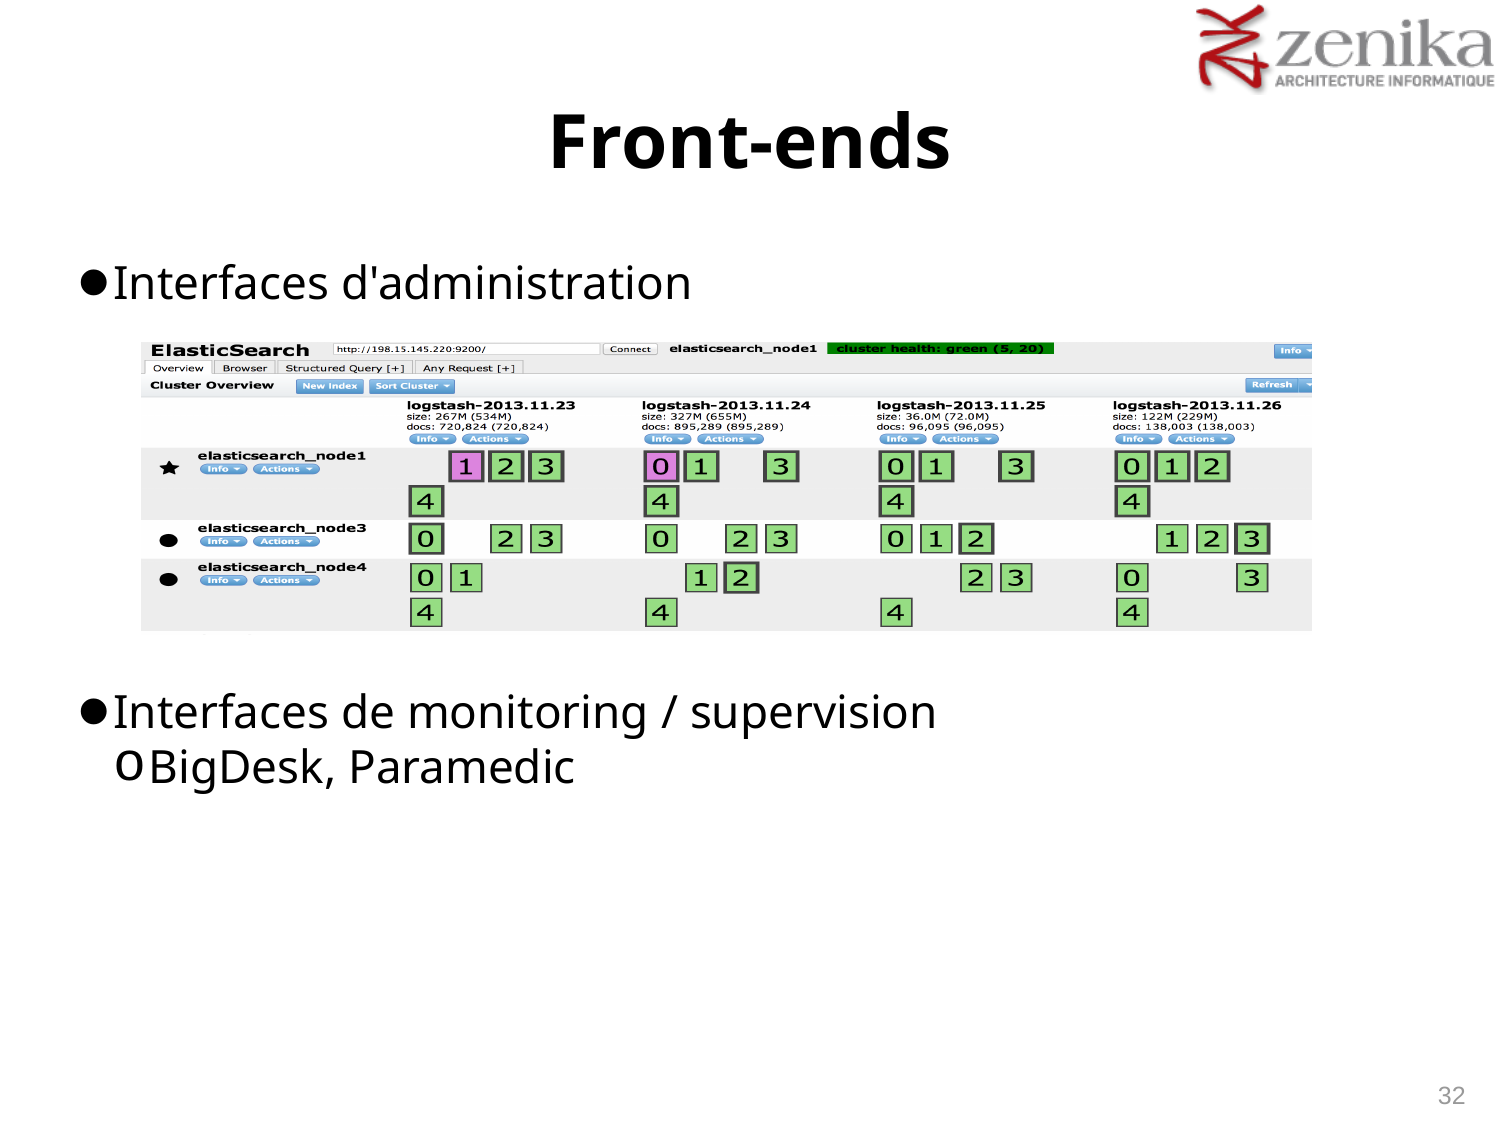

Front-ends
Interfaces d'administration
Interfaces de monitoring / supervision
BigDesk, Paramedic